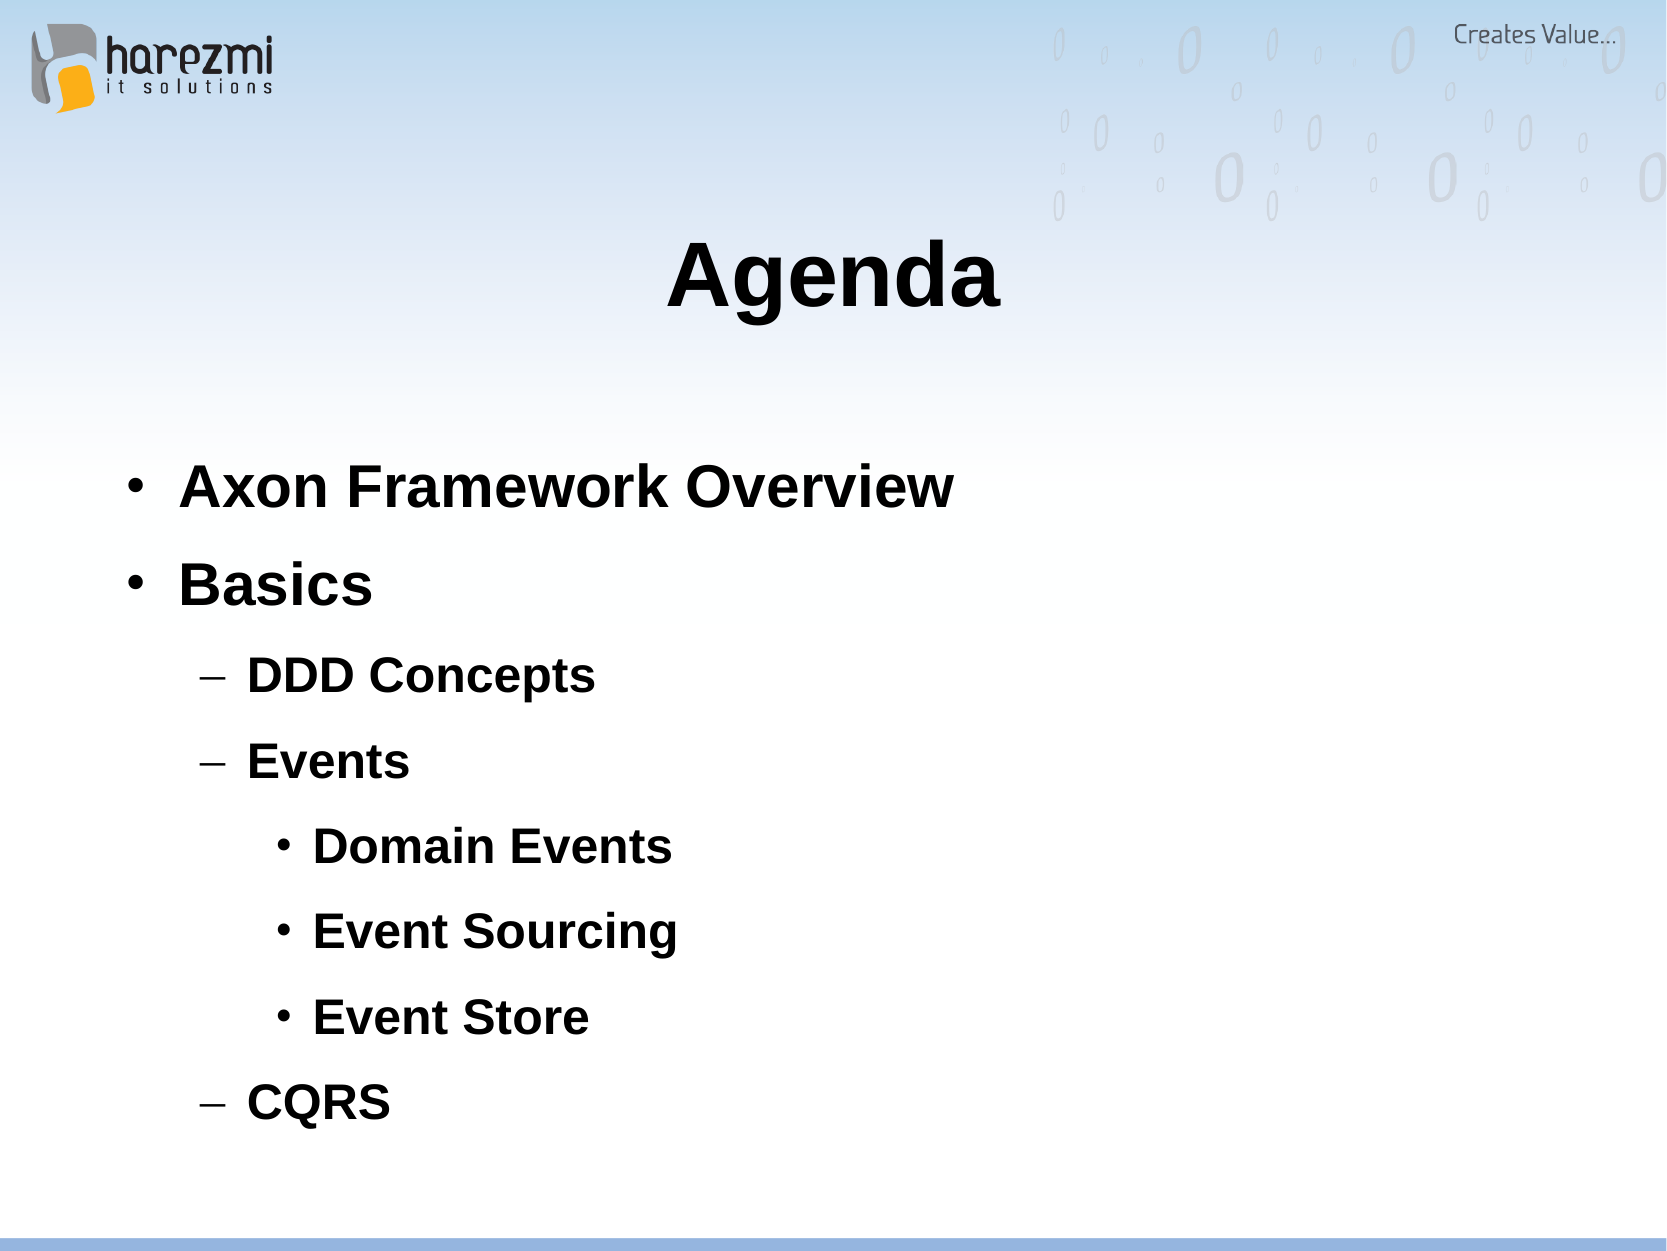

Agenda
Axon Framework Overview
Basics
DDD Concepts
Events
Domain Events
Event Sourcing
Event Store
CQRS